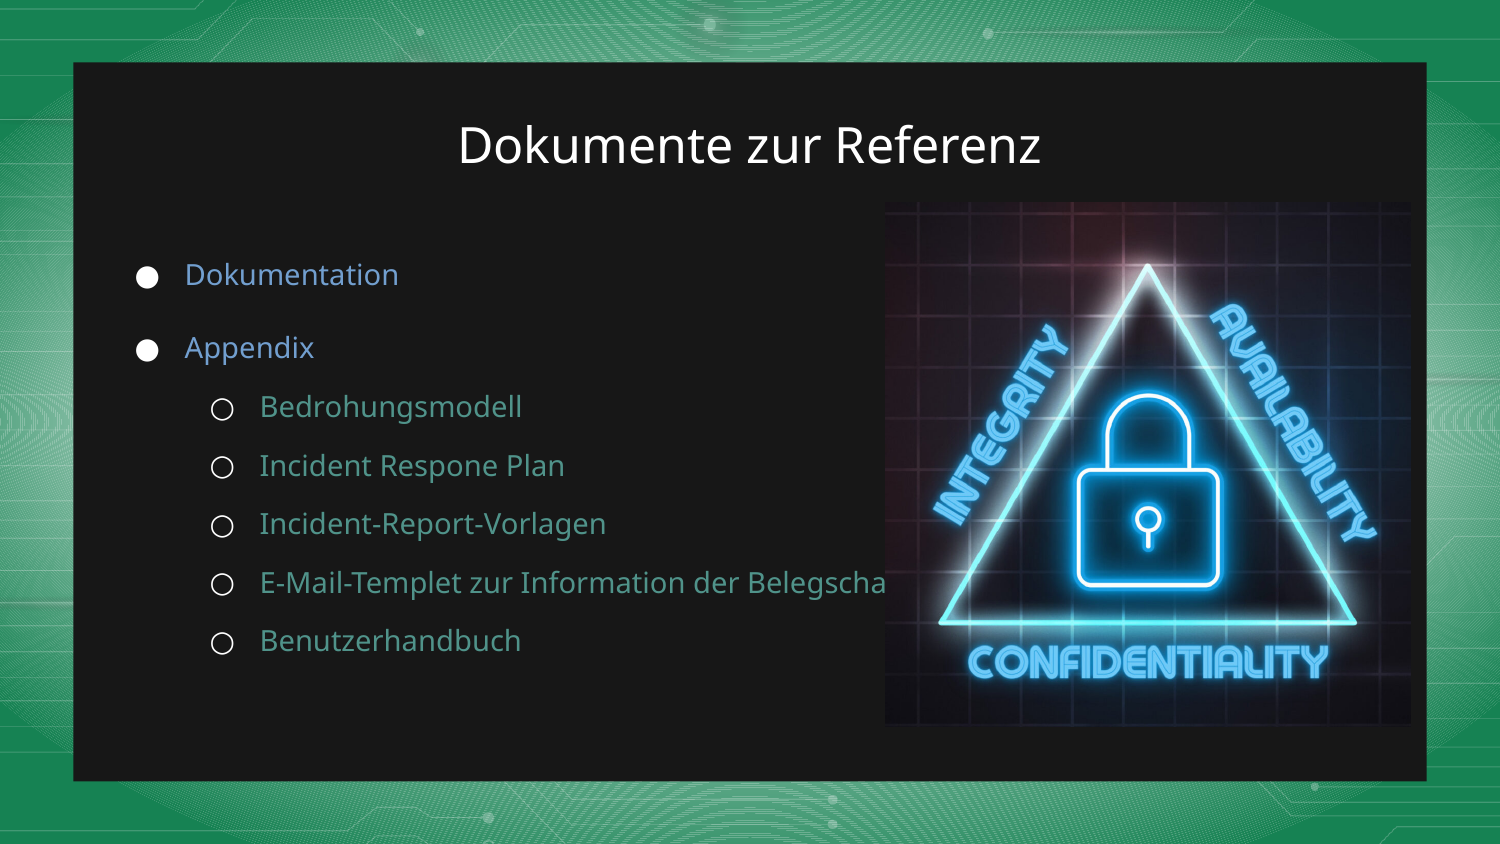

# Dokumente zur Referenz
Dokumentation
Appendix
Bedrohungsmodell
Incident Respone Plan
Incident-Report-Vorlagen
E-Mail-Templet zur Information der Belegschaft
Benutzerhandbuch